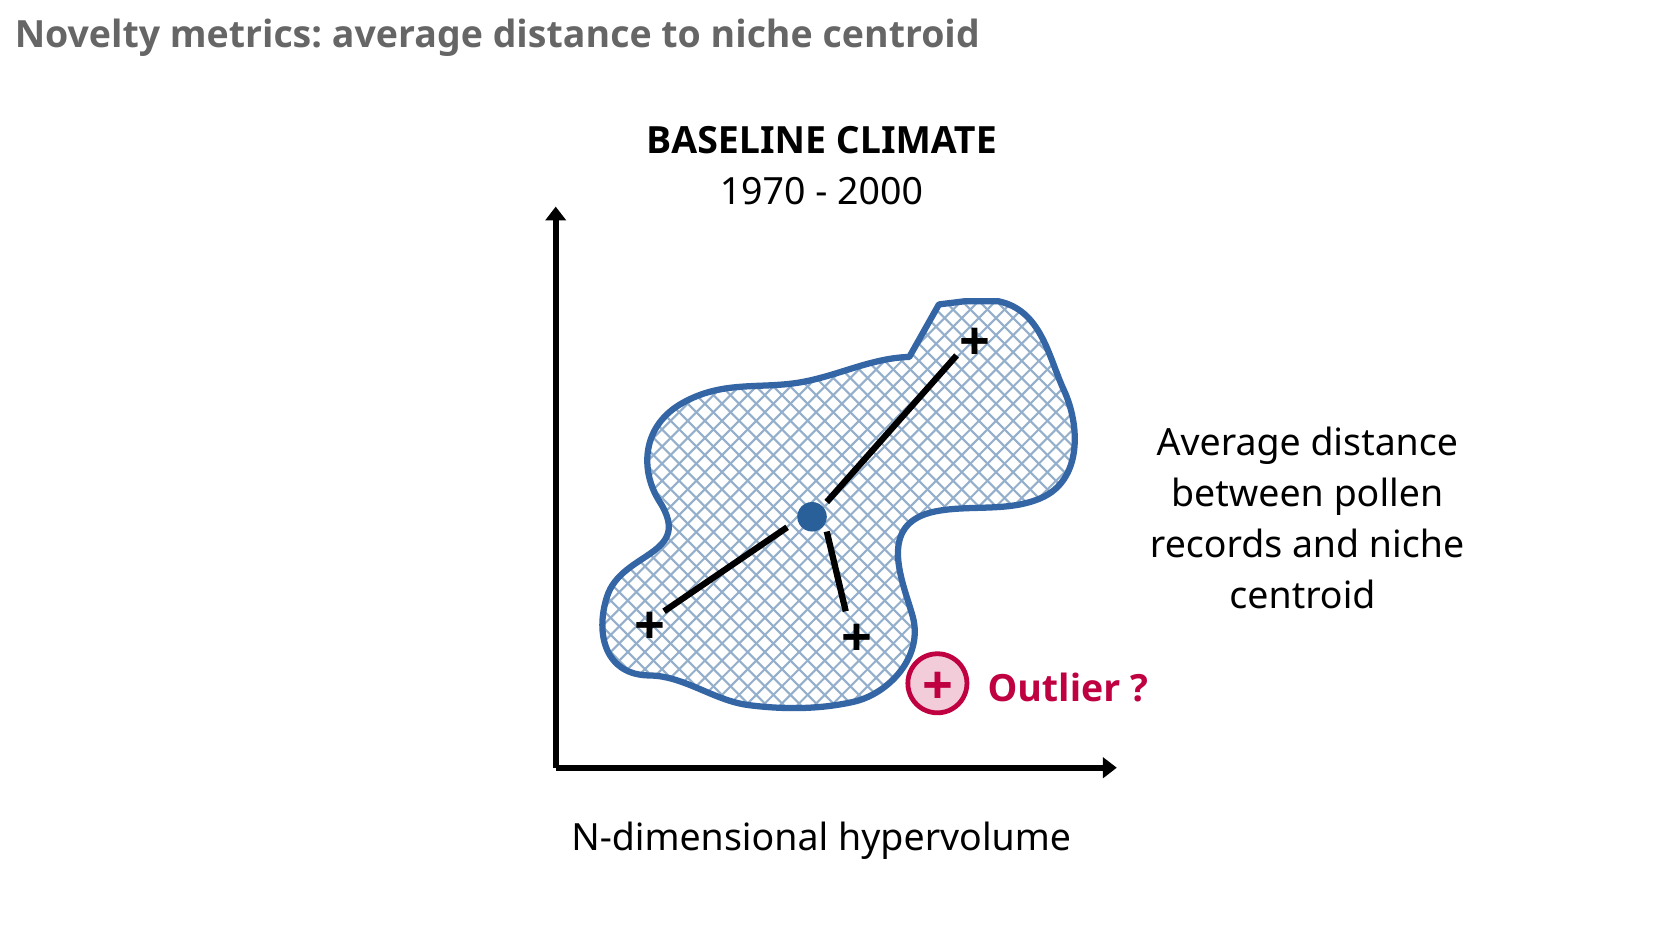

Novelty metrics: average distance to niche centroid
BASELINE CLIMATE
1970 - 2000
+
Average distance between pollen records and niche centroid
+
+
+
Outlier ?
N-dimensional hypervolume